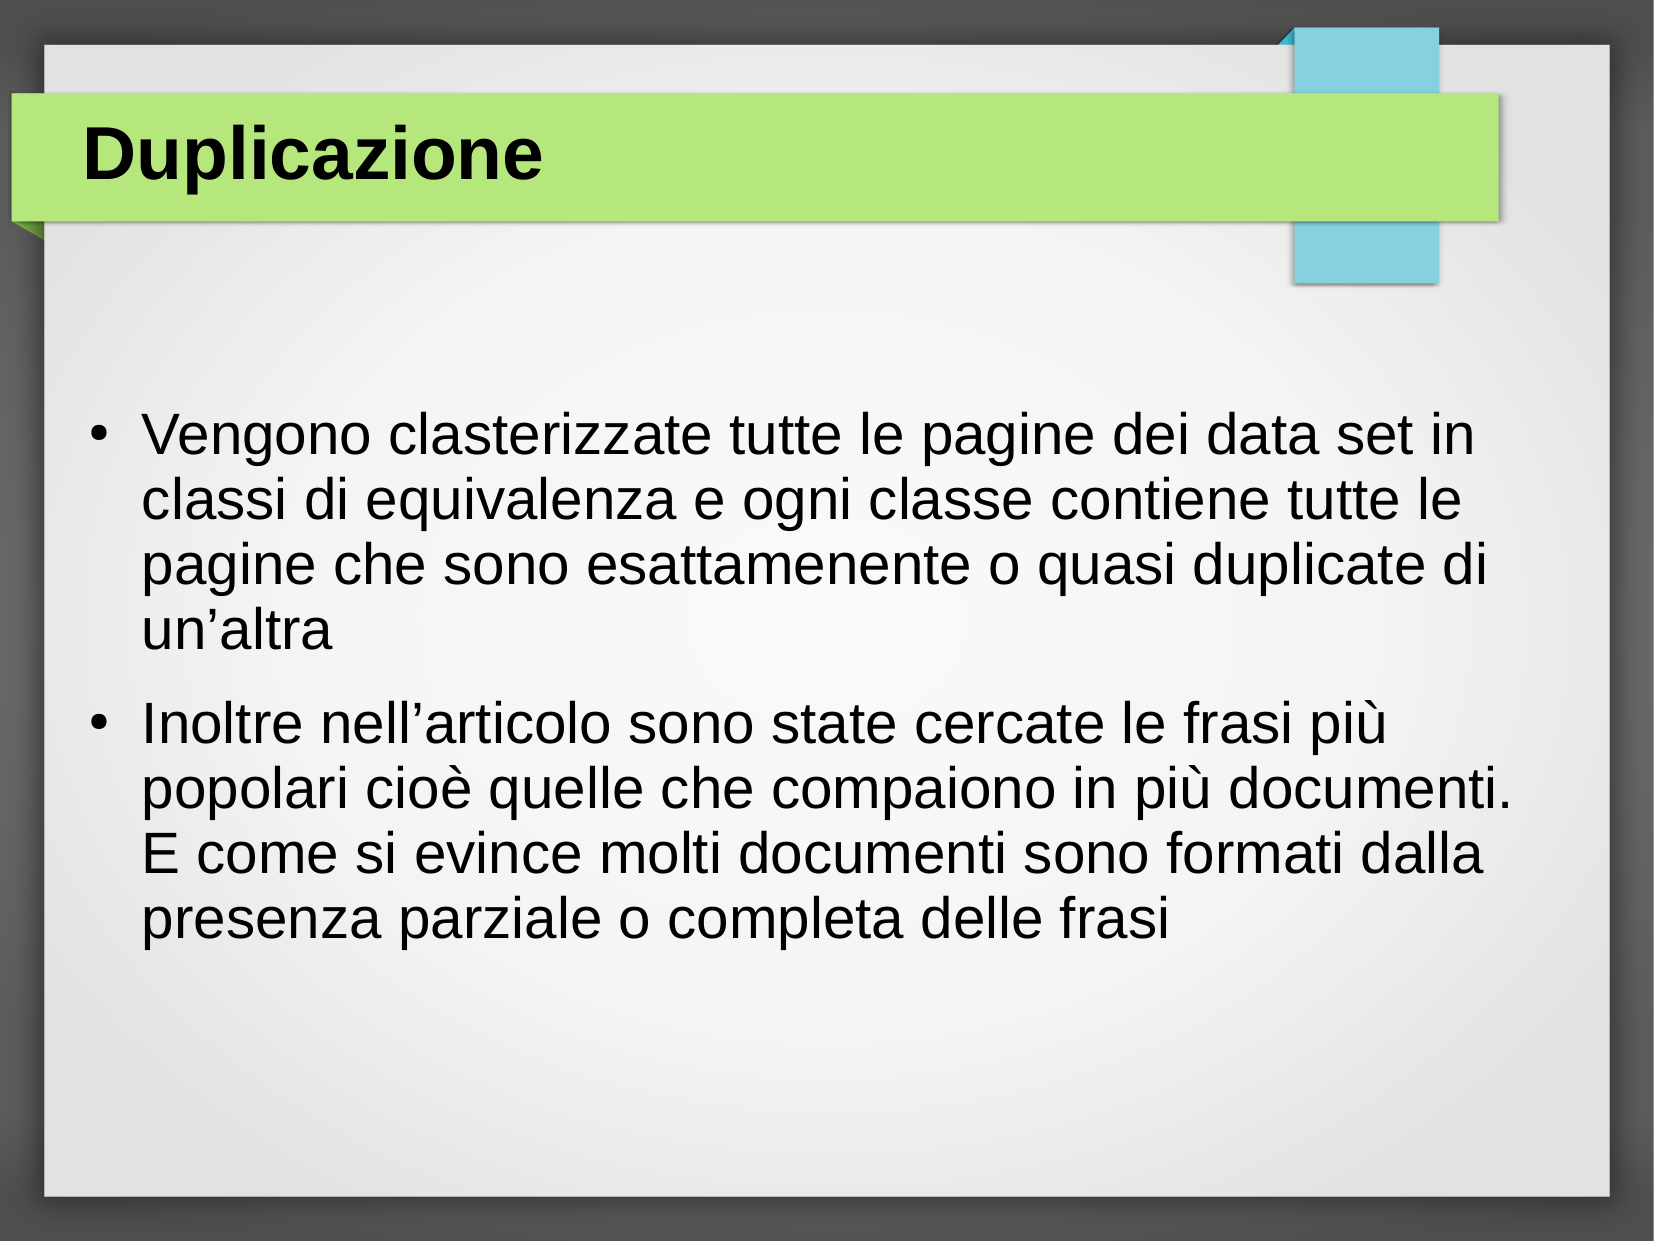

# Duplicazione
Vengono clasterizzate tutte le pagine dei data set in classi di equivalenza e ogni classe contiene tutte le pagine che sono esattamenente o quasi duplicate di un’altra
Inoltre nell’articolo sono state cercate le frasi più popolari cioè quelle che compaiono in più documenti. E come si evince molti documenti sono formati dalla presenza parziale o completa delle frasi